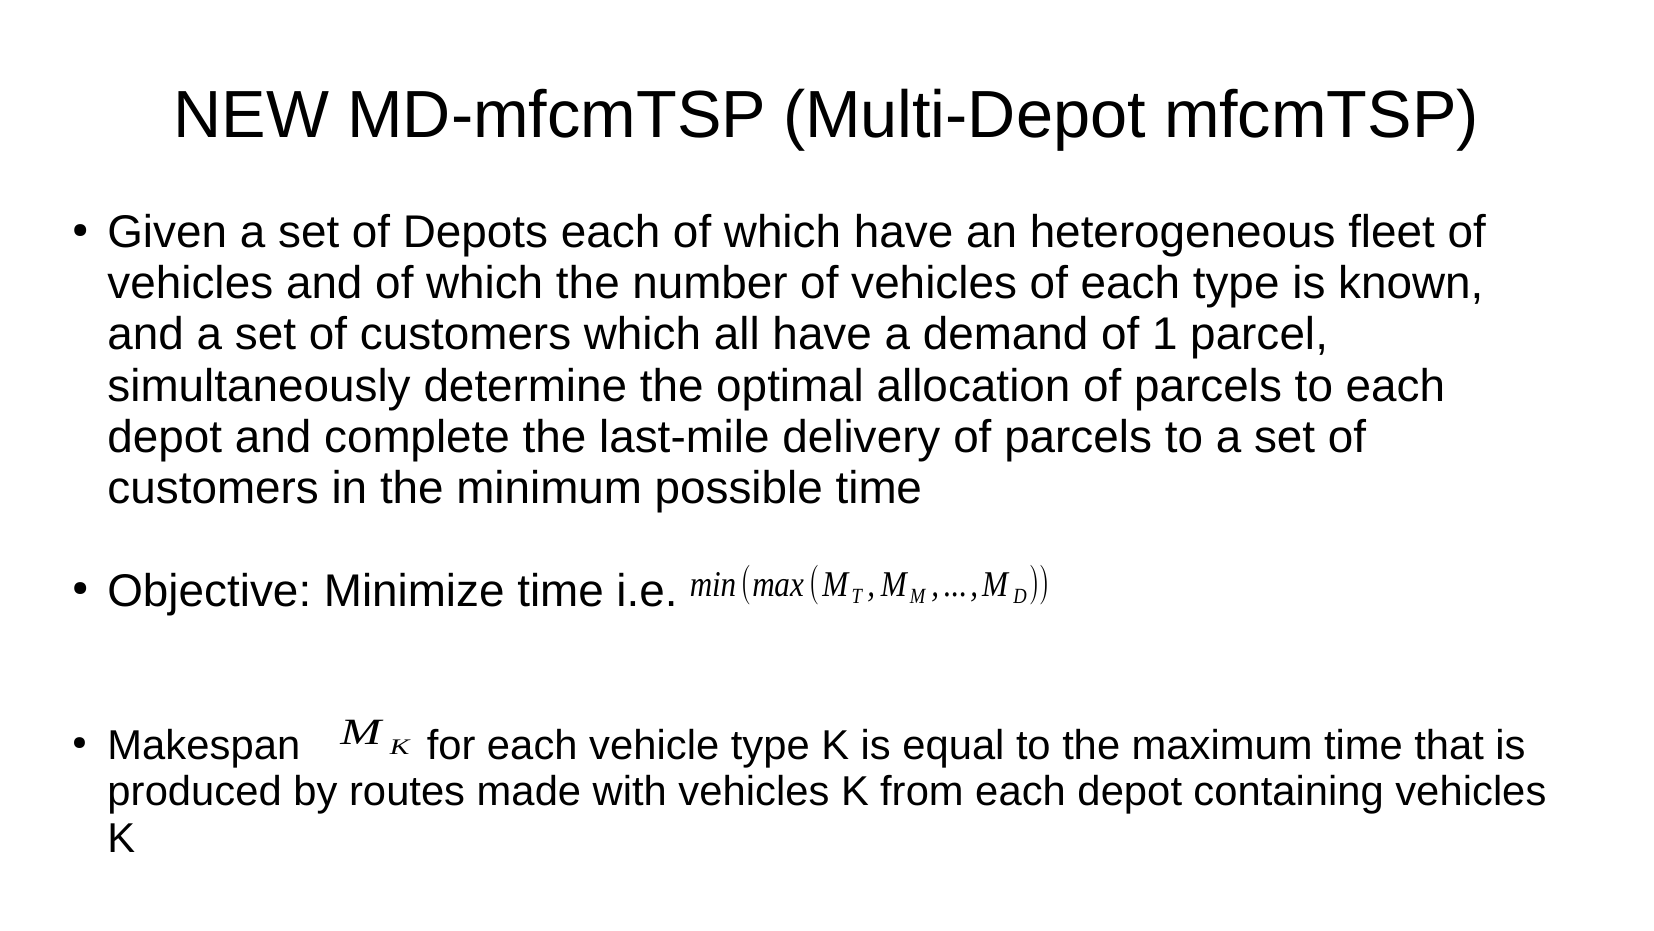

# NEW MD-mfcmTSP (Multi-Depot mfcmTSP)
Given a set of Depots each of which have an heterogeneous fleet of vehicles and of which the number of vehicles of each type is known, and a set of customers which all have a demand of 1 parcel,
simultaneously determine the optimal allocation of parcels to each depot and complete the last-mile delivery of parcels to a set of customers in the minimum possible time
Objective: Minimize time i.e.
Makespan for each vehicle type K is equal to the maximum time that is produced by routes made with vehicles K from each depot containing vehicles K